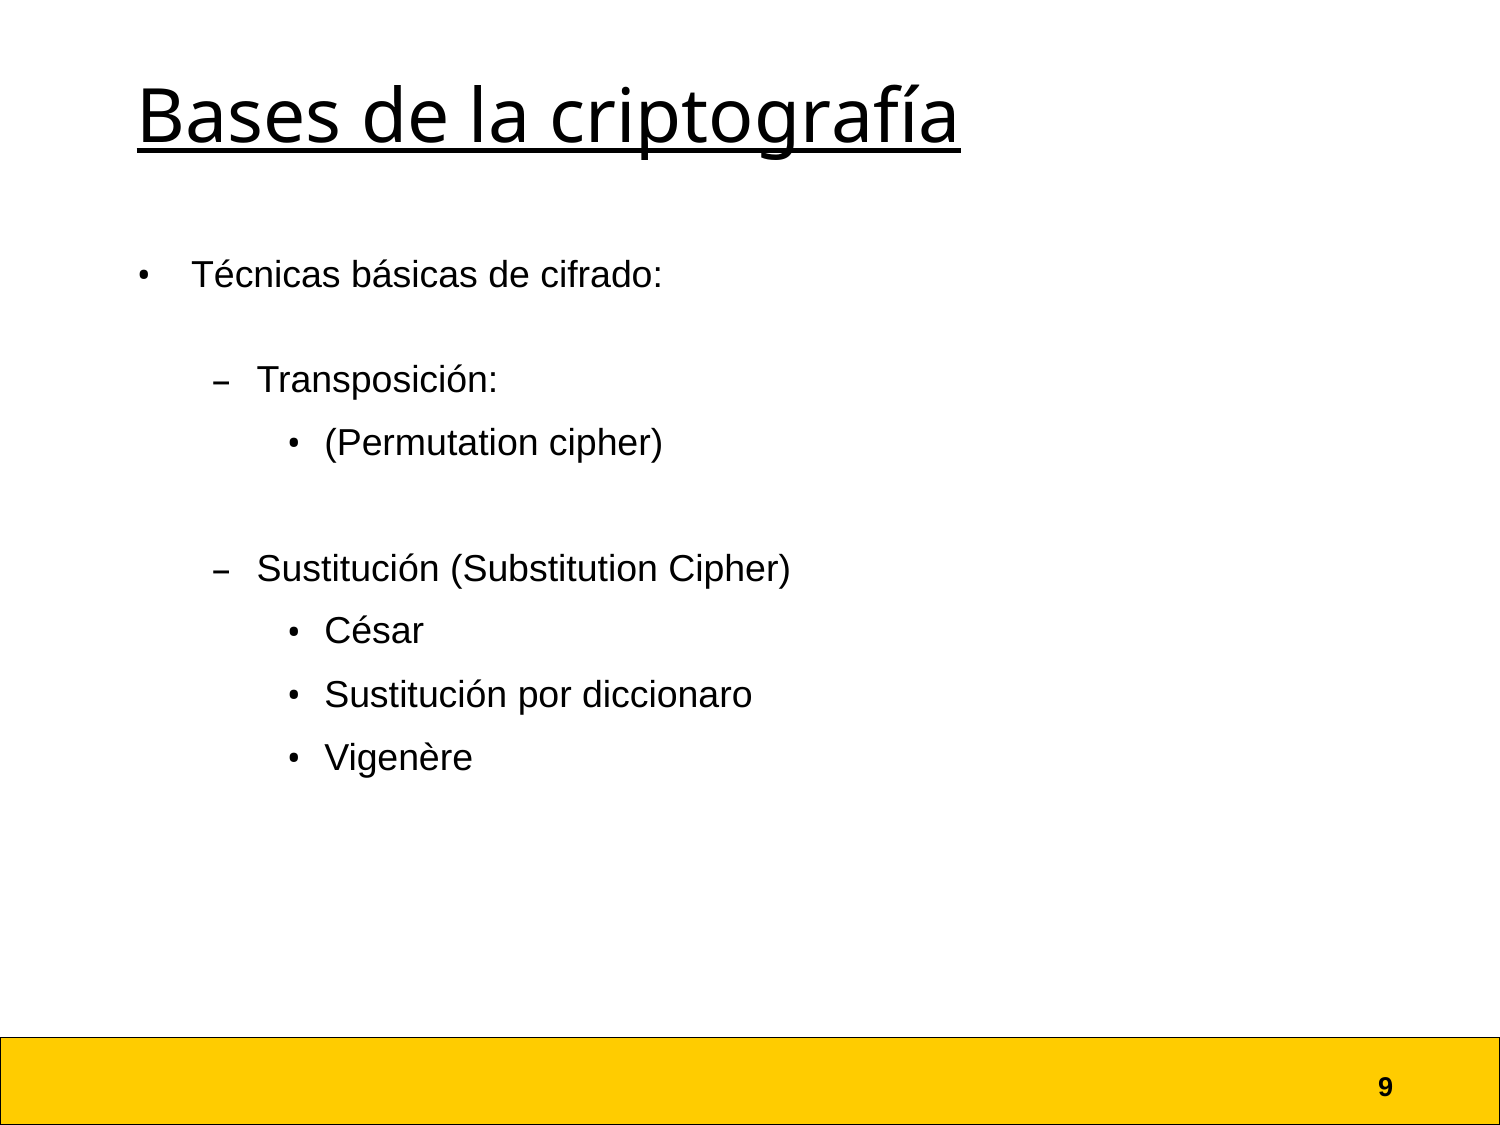

# Bases de la criptografía
Técnicas básicas de cifrado:
Transposición:
(Permutation cipher)
Sustitución (Substitution Cipher)
César
Sustitución por diccionaro
Vigenère